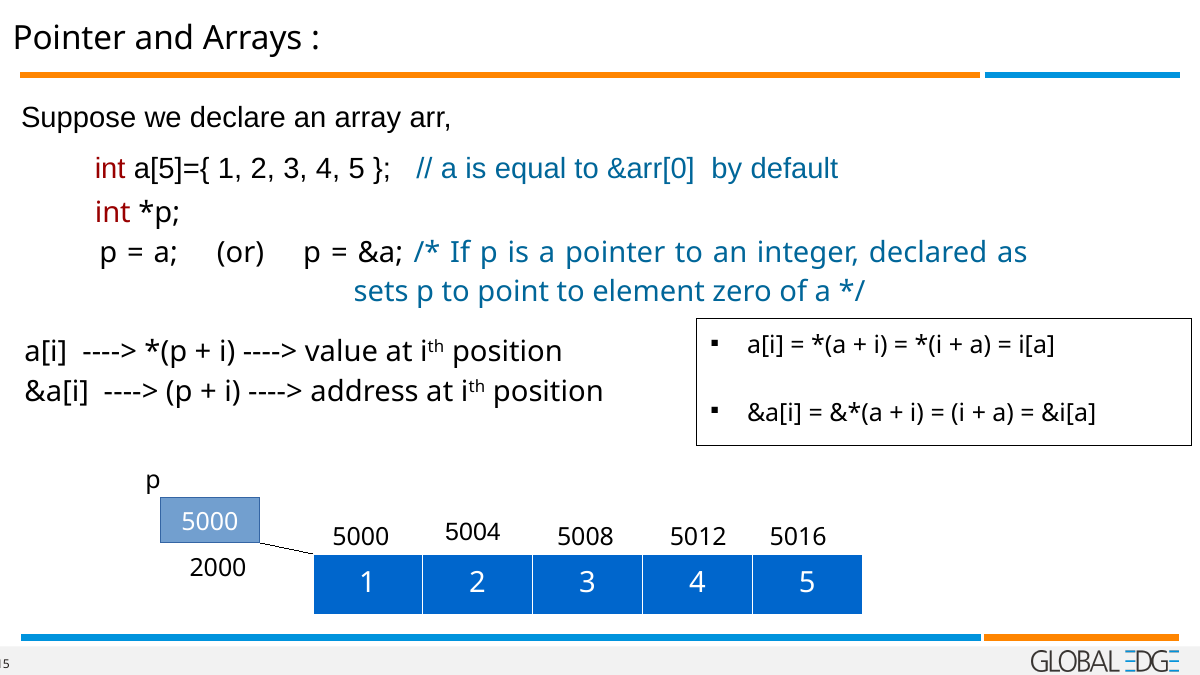

# Pointer and Arrays :
Suppose we declare an array arr,
	int a[5]={ 1, 2, 3, 4, 5 }; // a is equal to &arr[0] by default
	int *p;
 	p = a; (or) p = &a; /* If p is a pointer to an integer, declared as 						 sets p to point to element zero of a */
a[i] = *(a + i) = *(i + a) = i[a]
&a[i] = &*(a + i) = (i + a) = &i[a]
a[i] ----> *(p + i) ----> value at ith position
&a[i] ----> (p + i) ----> address at ith position
p
5000
5000
5004
5008
5012
5016
2000
| 1 | 2 | 3 | 4 | 5 |
| --- | --- | --- | --- | --- |